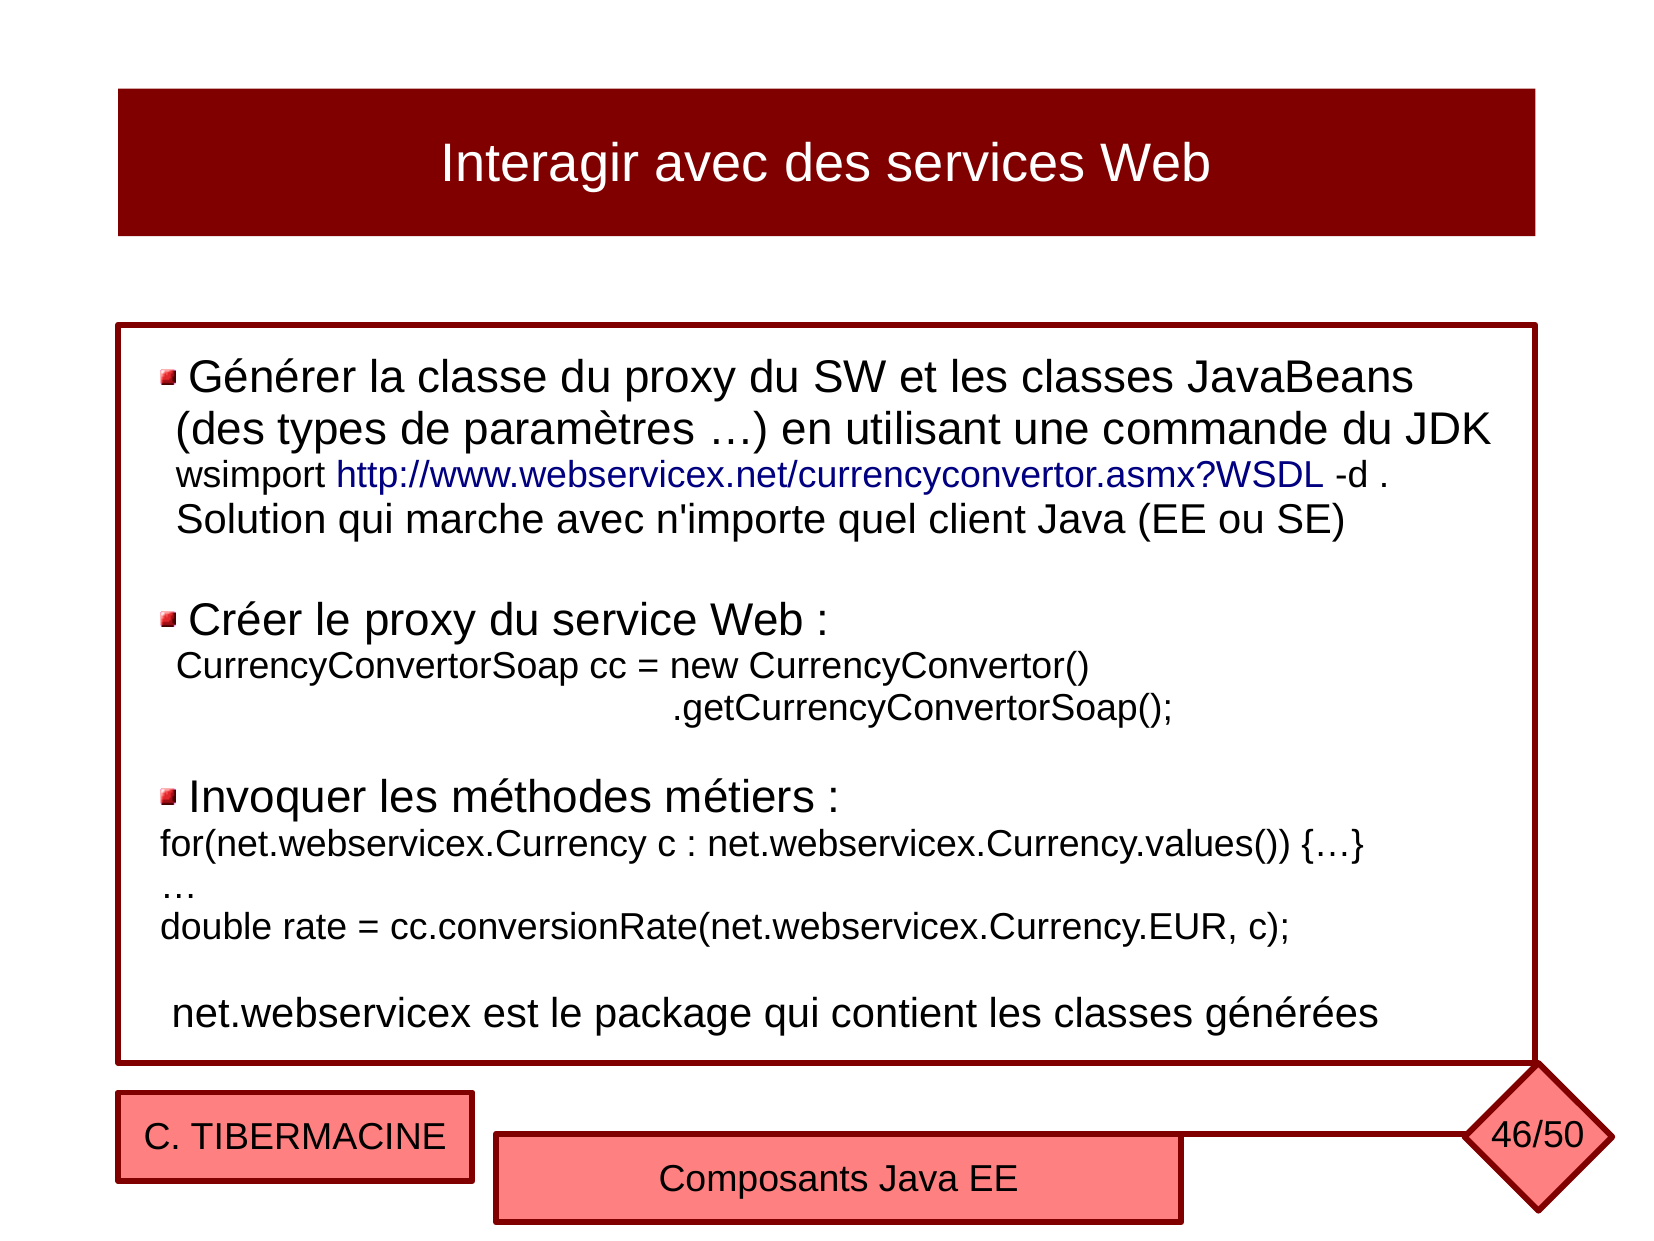

Interagir avec des services Web
 Générer la classe du proxy du SW et les classes JavaBeans
(des types de paramètres …) en utilisant une commande du JDK
wsimport http://www.webservicex.net/currencyconvertor.asmx?WSDL -d .
Solution qui marche avec n'importe quel client Java (EE ou SE)
 Créer le proxy du service Web :
CurrencyConvertorSoap cc = new CurrencyConvertor()
 .getCurrencyConvertorSoap();
 Invoquer les méthodes métiers :
for(net.webservicex.Currency c : net.webservicex.Currency.values()) {…}
…
double rate = cc.conversionRate(net.webservicex.Currency.EUR, c);
 net.webservicex est le package qui contient les classes générées
C. TIBERMACINE
Composants Java EE